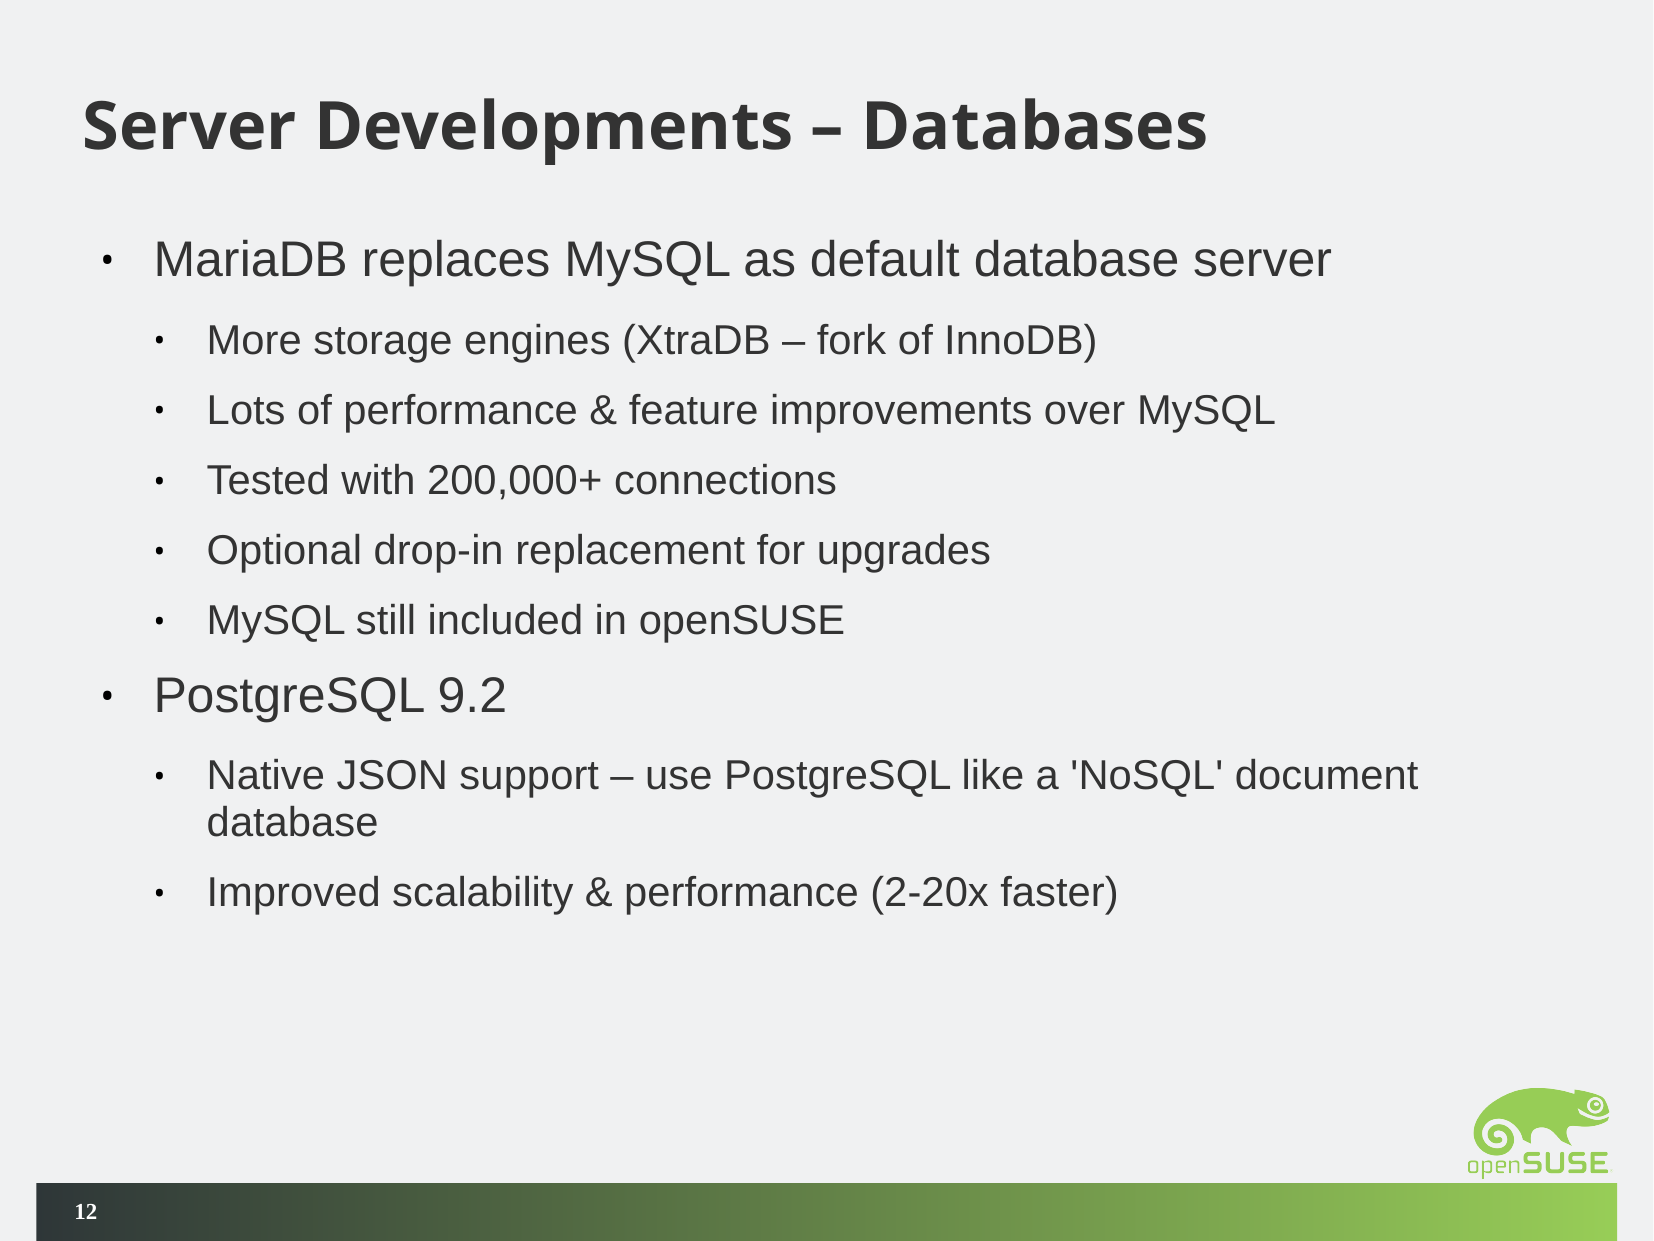

# Server Developments – Databases
MariaDB replaces MySQL as default database server
More storage engines (XtraDB – fork of InnoDB)
Lots of performance & feature improvements over MySQL
Tested with 200,000+ connections
Optional drop-in replacement for upgrades
MySQL still included in openSUSE
PostgreSQL 9.2
Native JSON support – use PostgreSQL like a 'NoSQL' document database
Improved scalability & performance (2-20x faster)
12